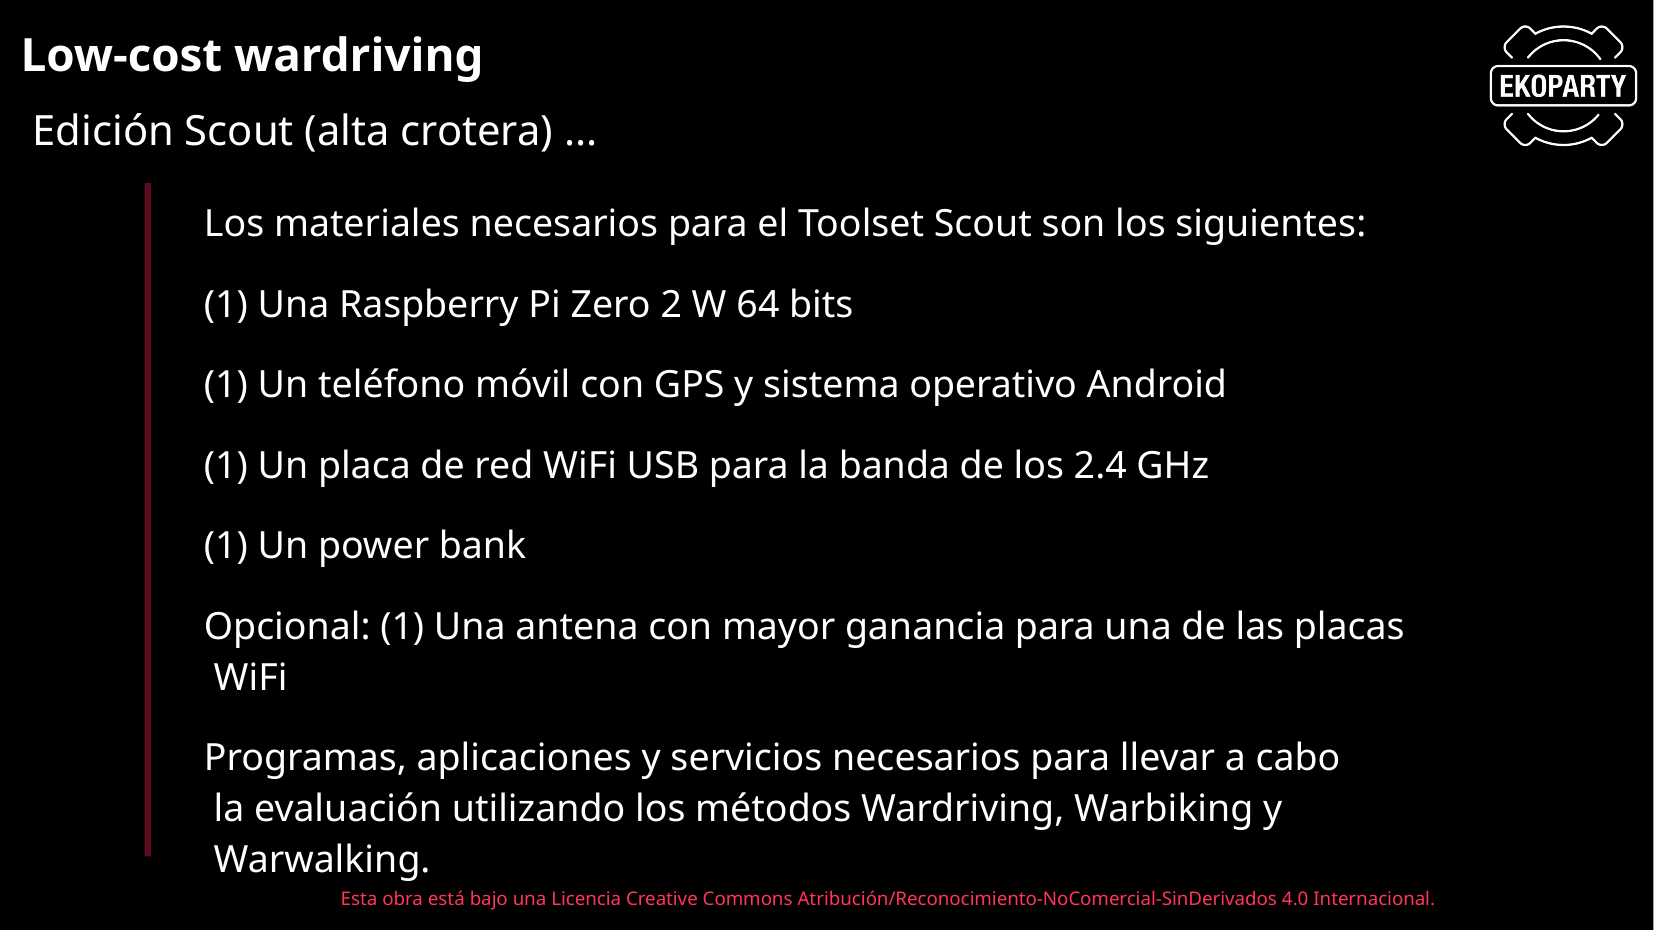

Low-cost wardriving
Edición Scout (alta crotera) ...
Los materiales necesarios para el Toolset Scout son los siguientes:
(1) Una Raspberry Pi Zero 2 W 64 bits
(1) Un teléfono móvil con GPS y sistema operativo Android
(1) Un placa de red WiFi USB para la banda de los 2.4 GHz
(1) Un power bank
Opcional: (1) Una antena con mayor ganancia para una de las placas
 WiFi
Programas, aplicaciones y servicios necesarios para llevar a cabo
 la evaluación utilizando los métodos Wardriving, Warbiking y
 Warwalking.
Esta obra está bajo una Licencia Creative Commons Atribución/Reconocimiento-NoComercial-SinDerivados 4.0 Internacional.